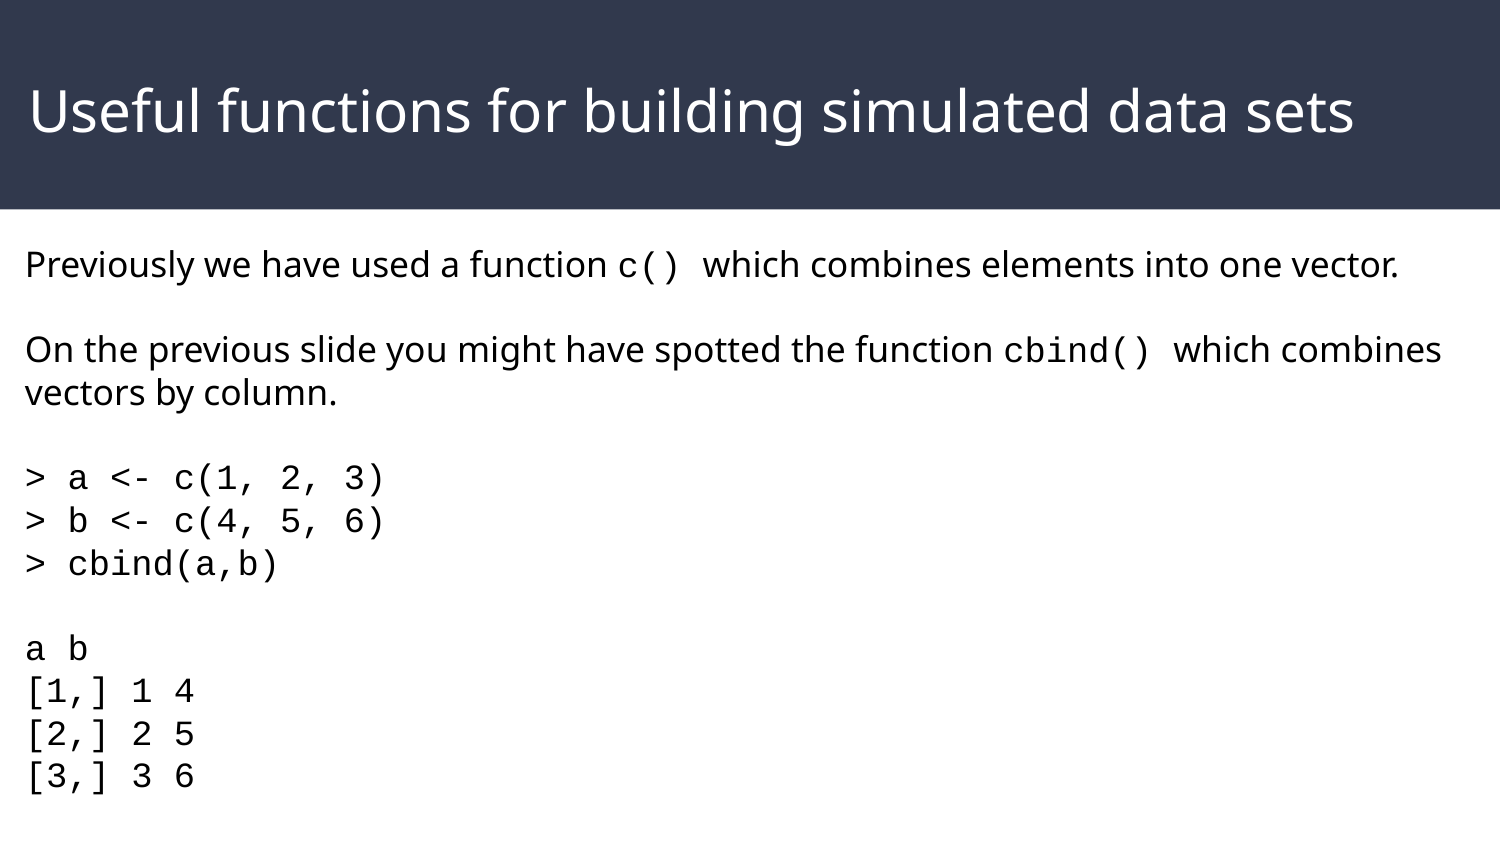

# Useful functions for building simulated data sets
Previously we have used a function c() which combines elements into one vector.
On the previous slide you might have spotted the function cbind() which combines vectors by column.
> a <- c(1, 2, 3)
> b <- c(4, 5, 6)
> cbind(a,b)
a b
[1,] 1 4
[2,] 2 5
[3,] 3 6